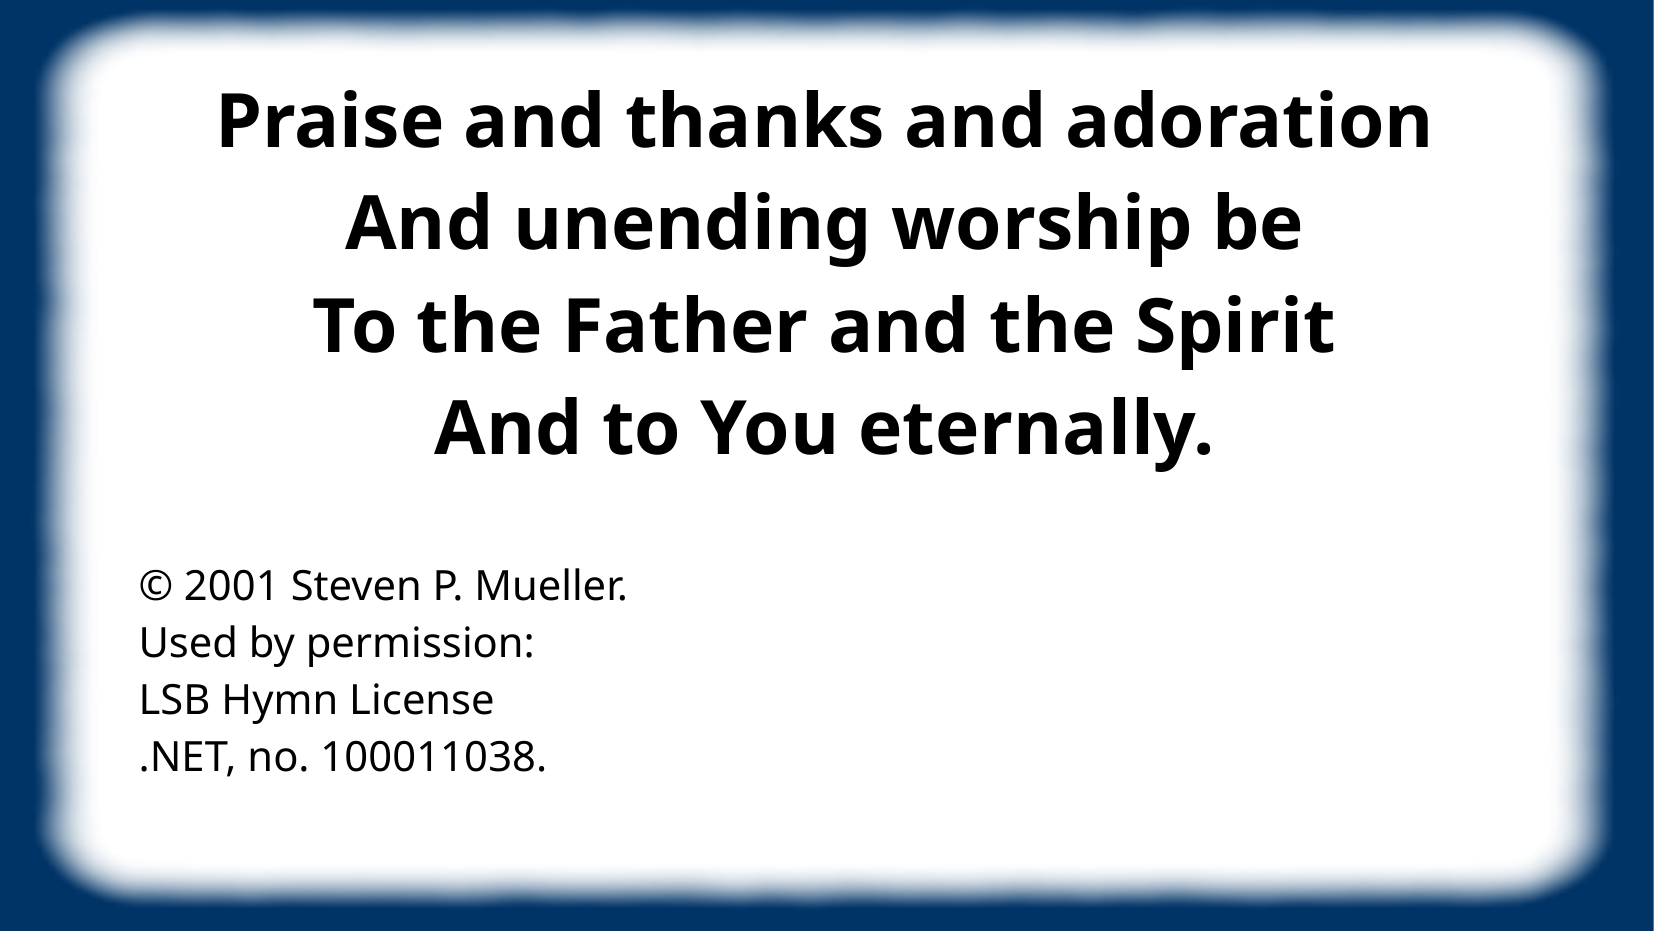

Praise and thanks and adoration
And unending worship be
To the Father and the Spirit
And to You eternally.
© 2001 Steven P. Mueller.
Used by permission:
LSB Hymn License
.NET, no. 100011038.